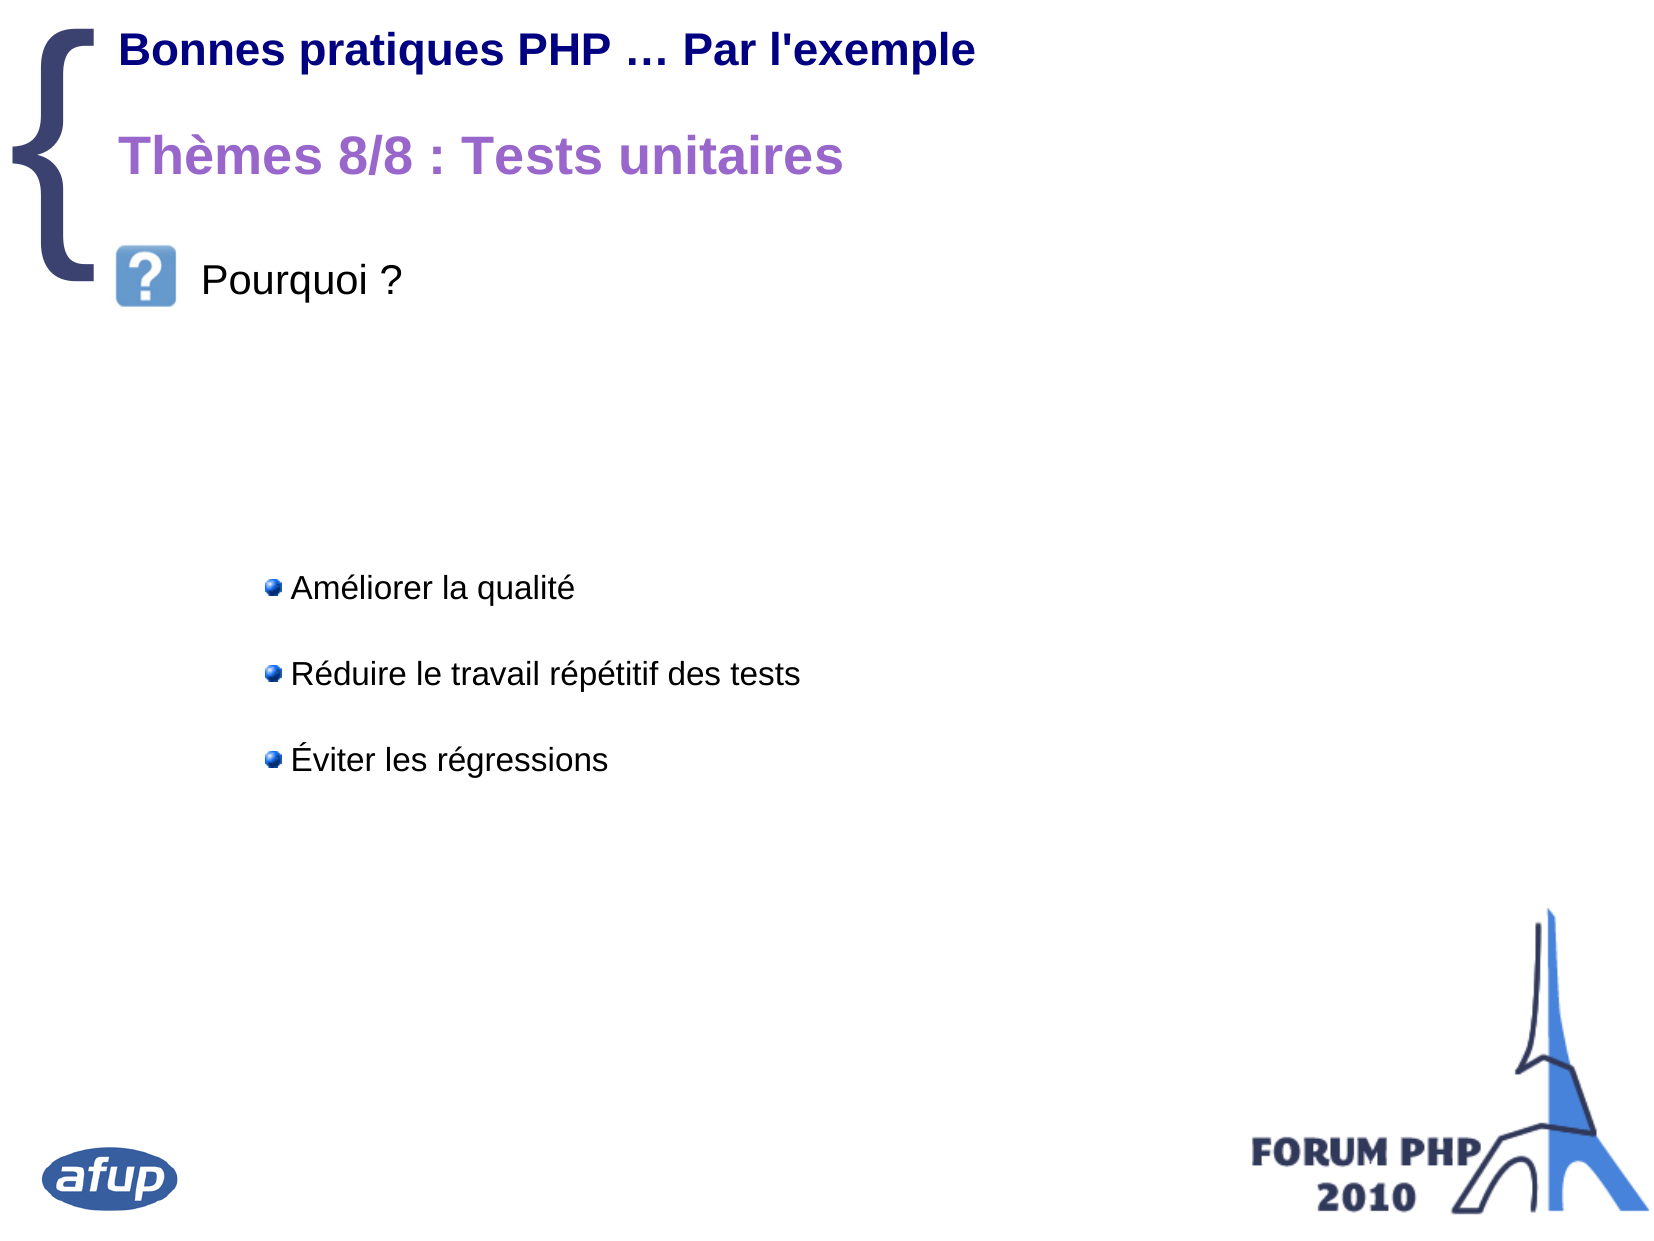

# Bonnes pratiques PHP … Par l'exemple Thèmes 8/8 : Tests unitaires
Pourquoi ?
 Améliorer la qualité
 Réduire le travail répétitif des tests
 Éviter les régressions